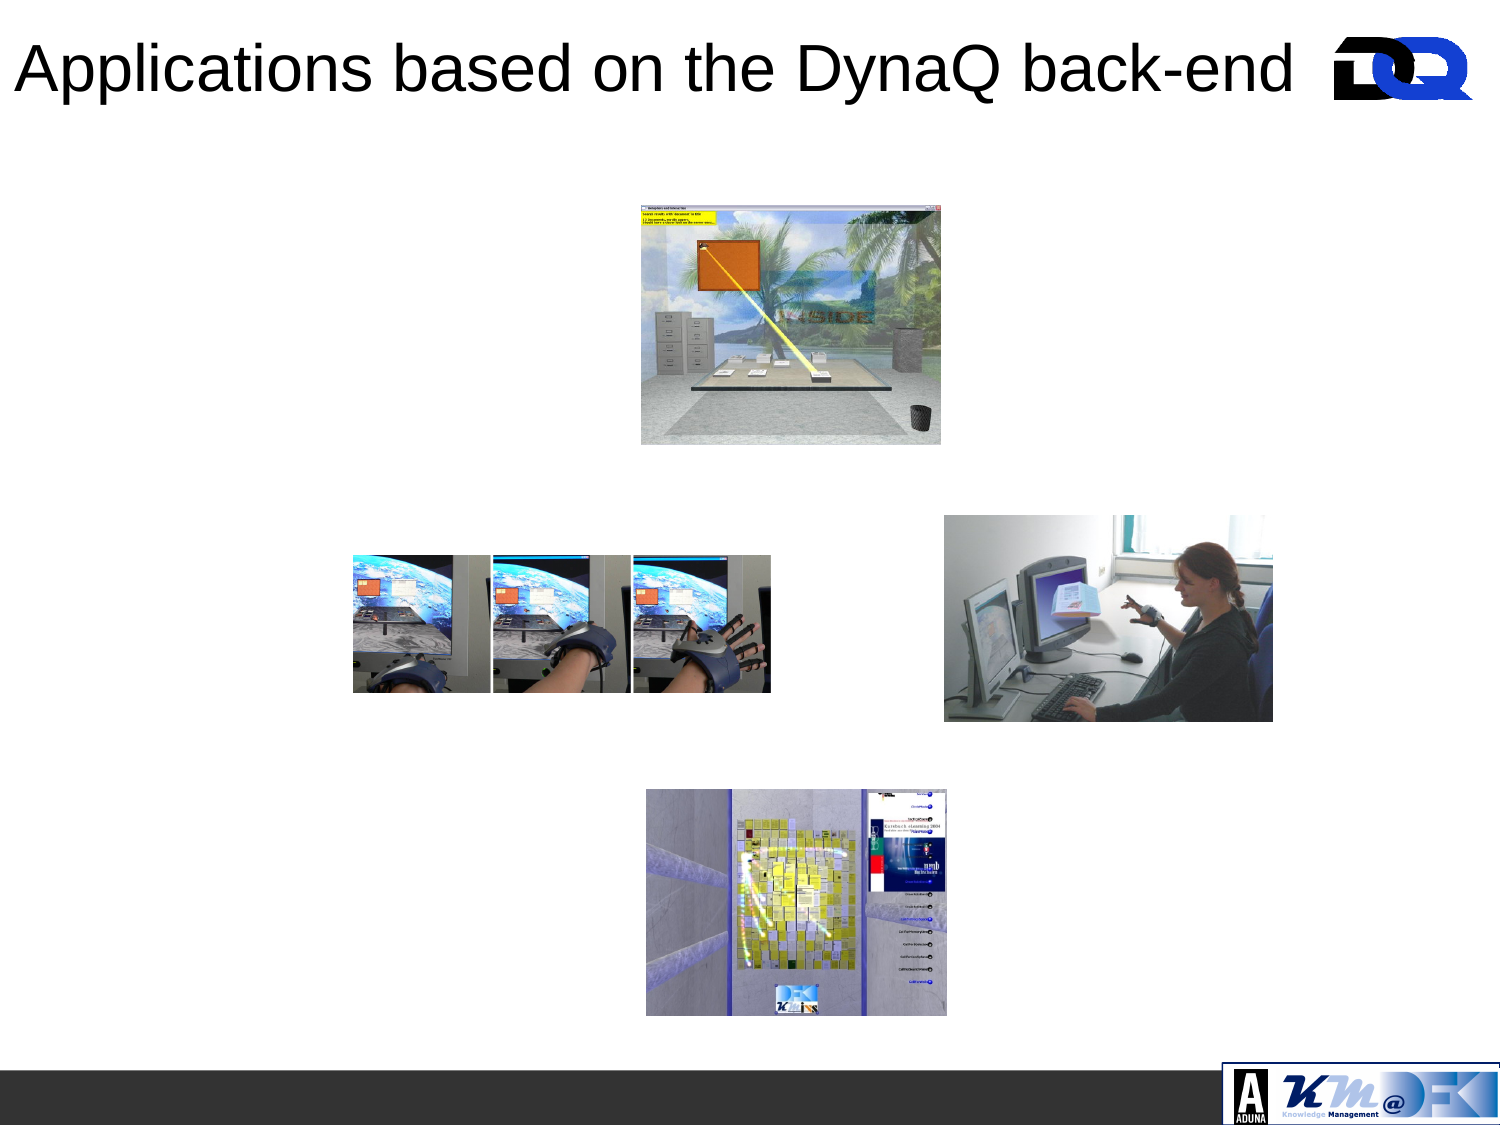

# Applications based on the DynaQ back-end